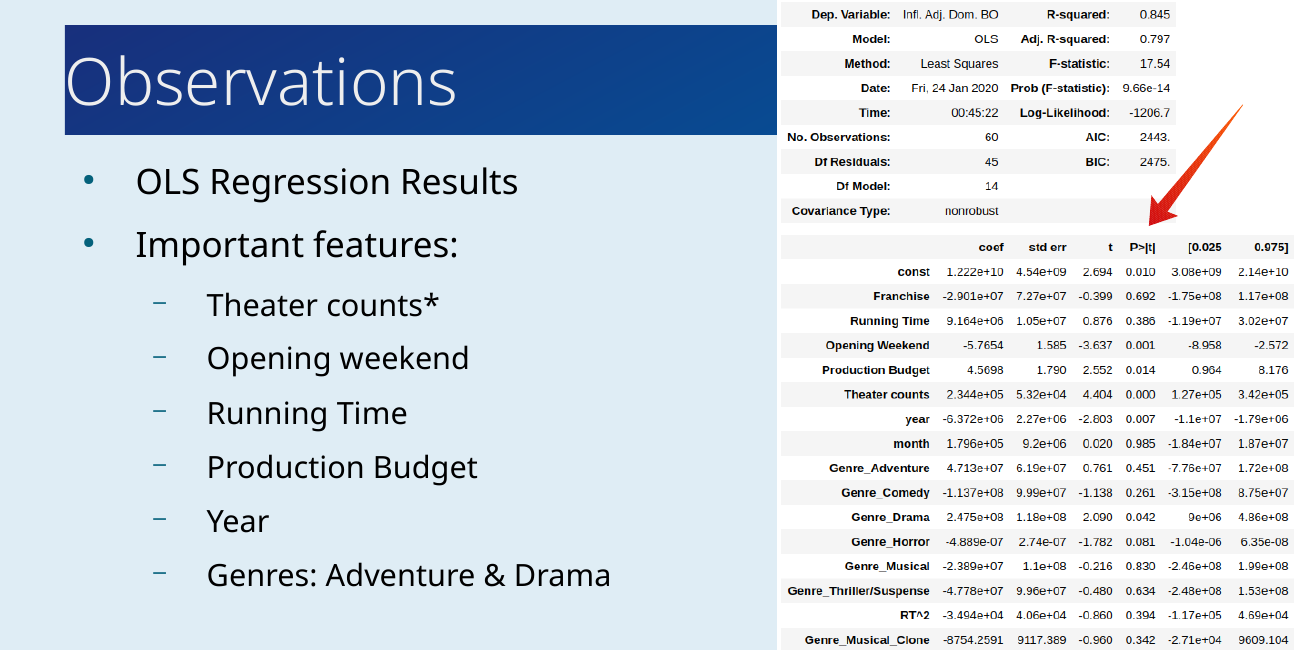

# Observations
OLS Regression Results
Important features:
Theater counts*
Opening weekend
Running Time
Production Budget
Year
Genres: Adventure & Drama